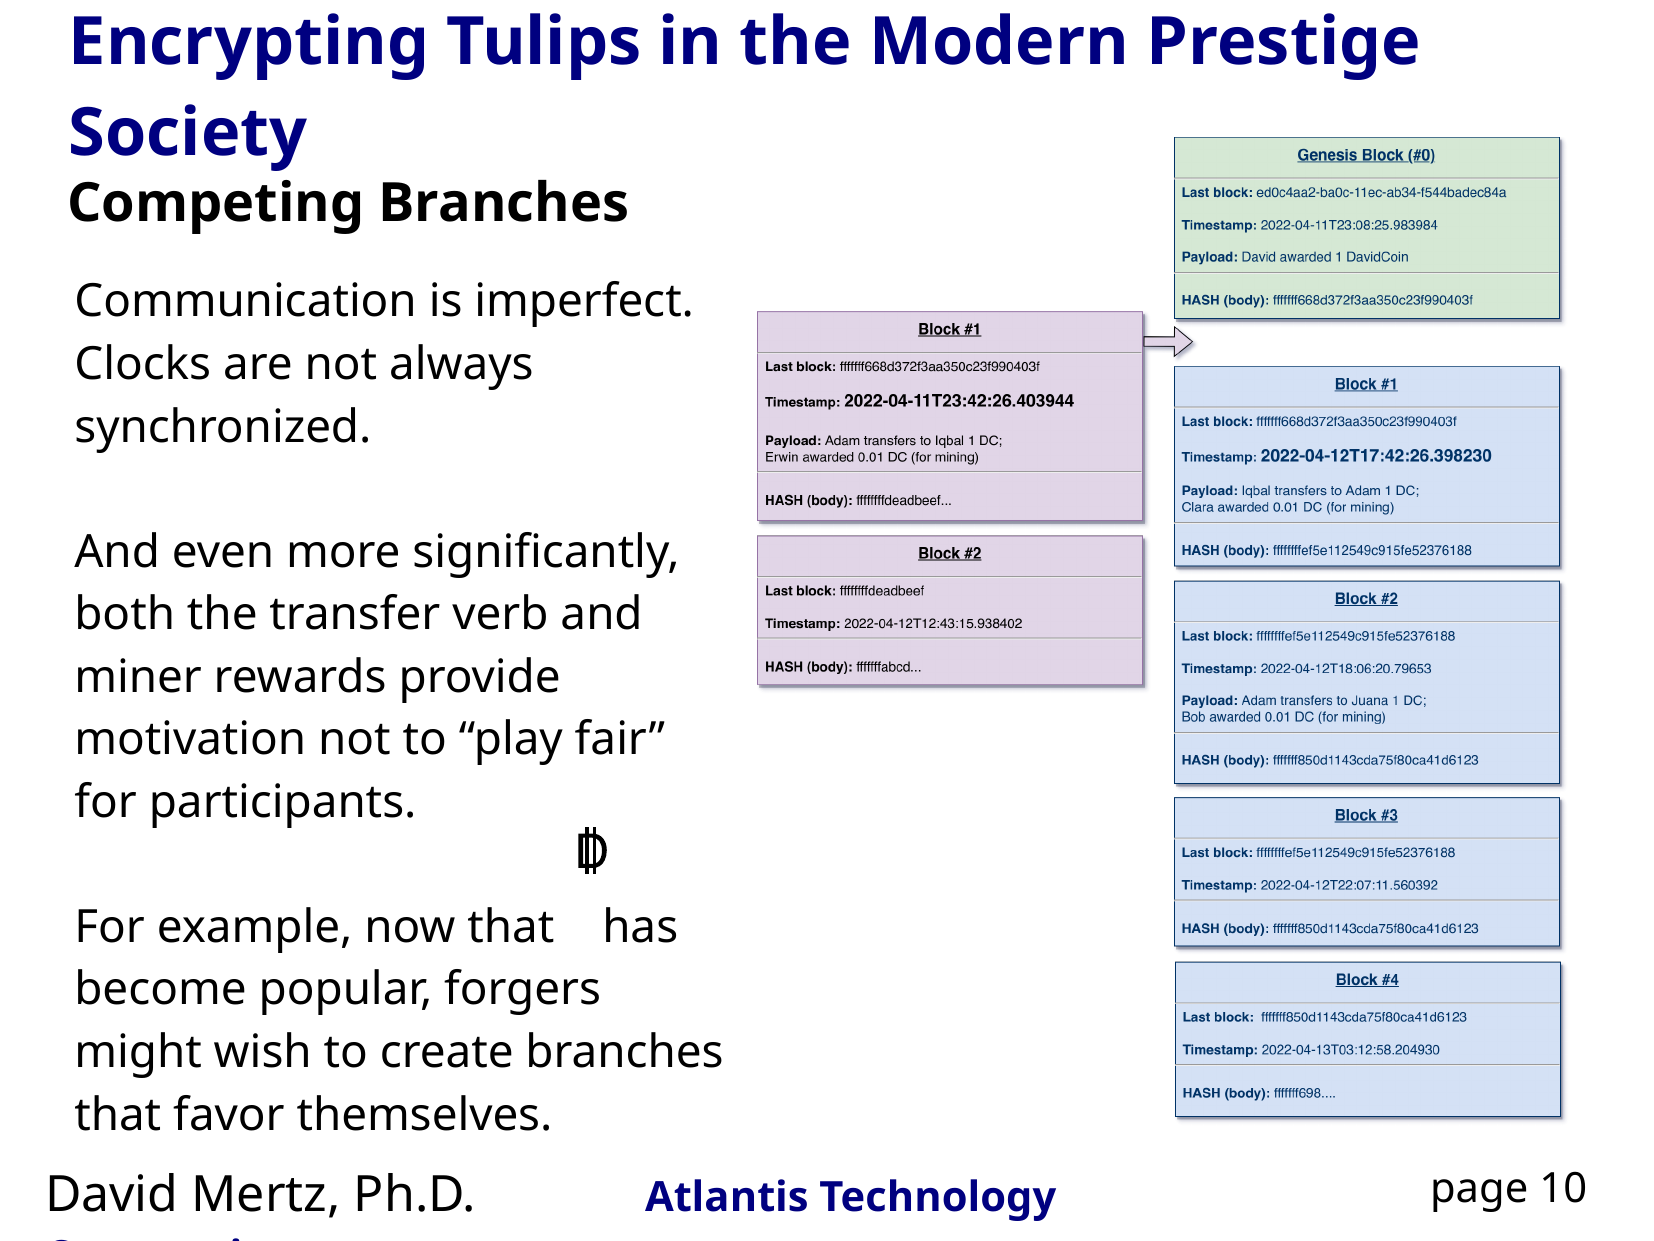

# Competing Branches
Communication is imperfect. Clocks are not always synchronized.
And even more significantly, both the transfer verb and miner rewards provide motivation not to “play fair” for participants.
For example, now that has
become popular, forgers might wish to create branches that favor themselves.